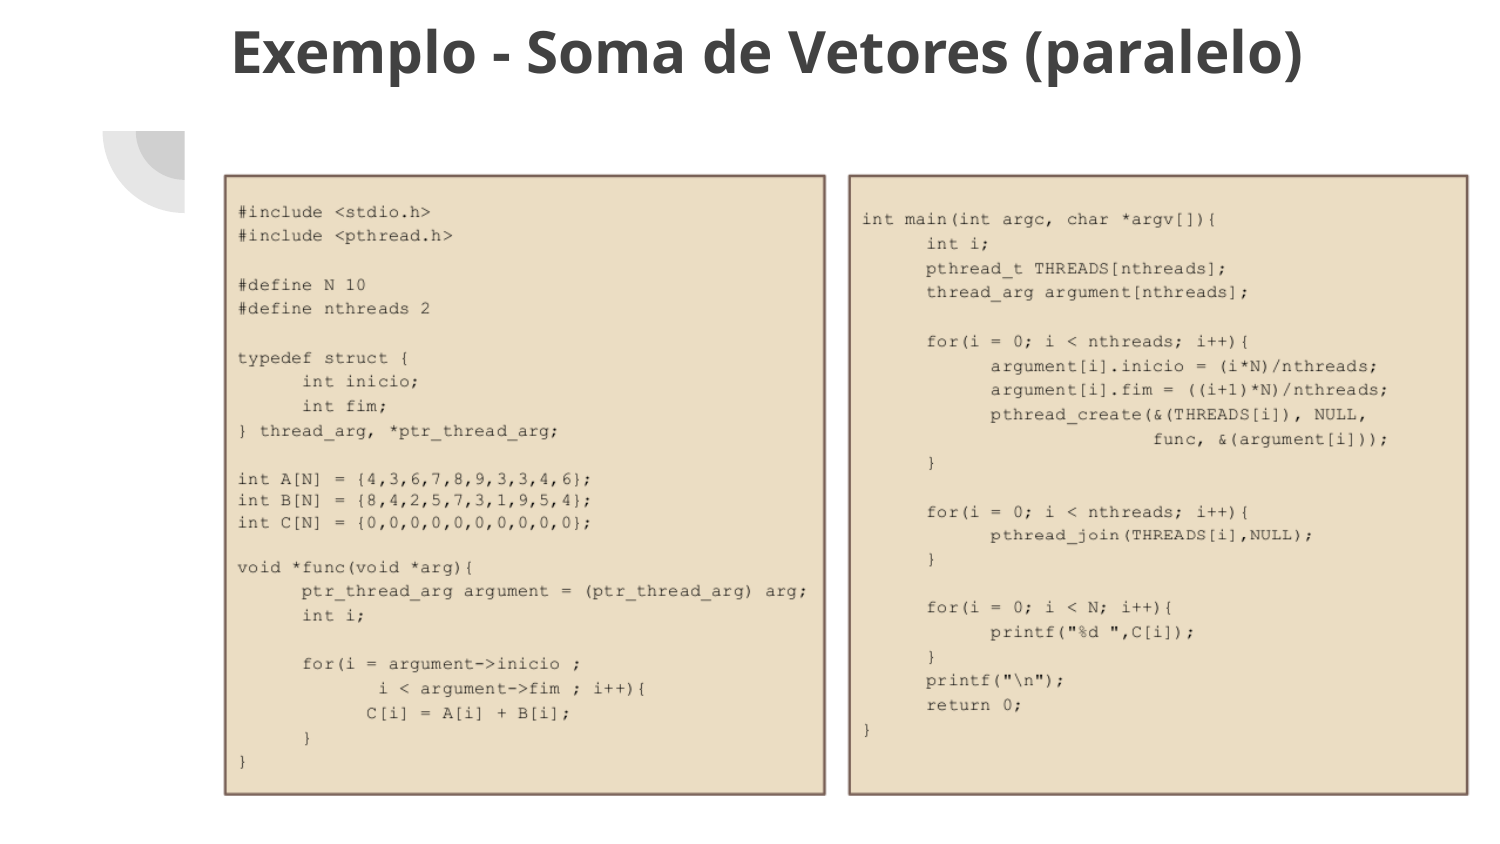

# Exemplo - Soma de Vetores (paralelo)